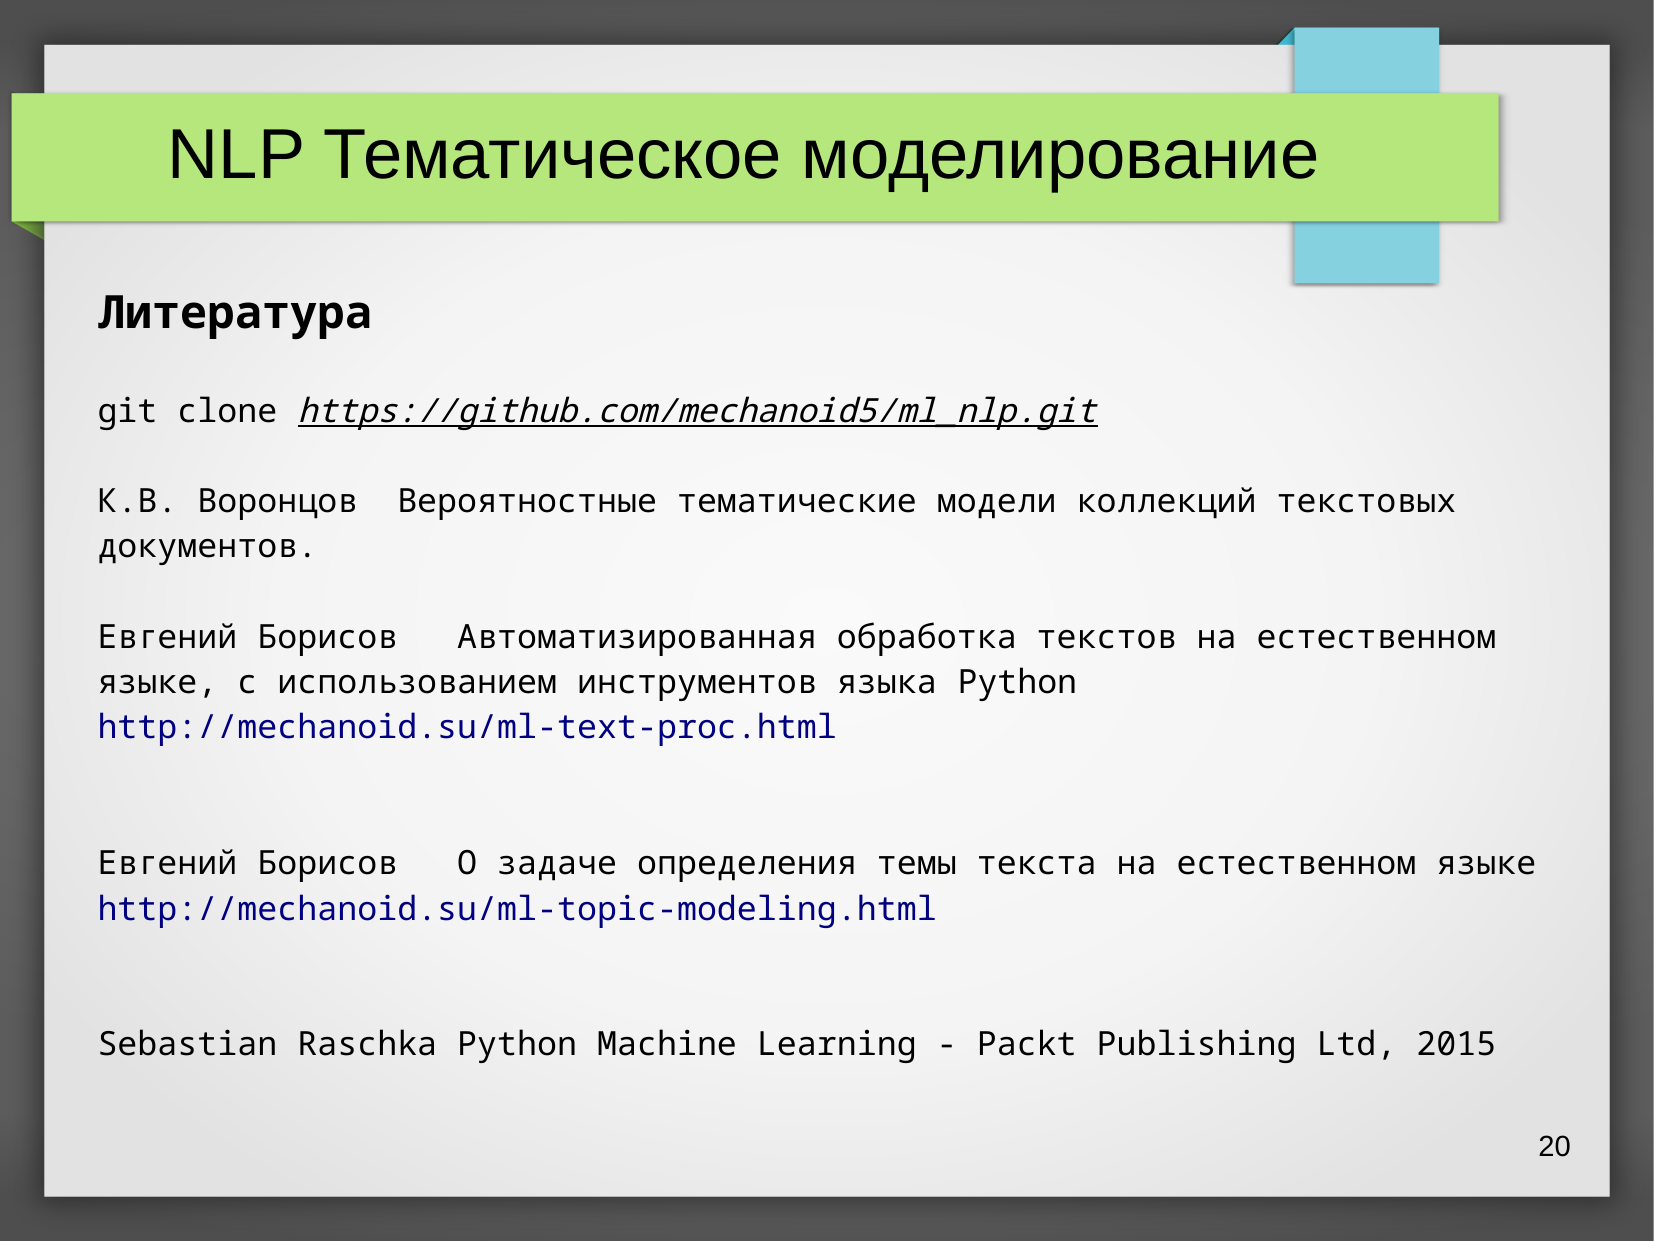

# NLP Тематическое моделирование
Литература
git clone https://github.com/mechanoid5/ml_nlp.git
К.В. Воронцов Вероятностные тематические модели коллекций текстовых документов.
Евгений Борисов Автоматизированная обработка текстов на естественном языке, с использованием инструментов языка Python
http://mechanoid.su/ml-text-proc.html
Евгений Борисов О задаче определения темы текста на естественном языке
http://mechanoid.su/ml-topic-modeling.html
Sebastian Raschka Python Machine Learning - Packt Publishing Ltd, 2015
20